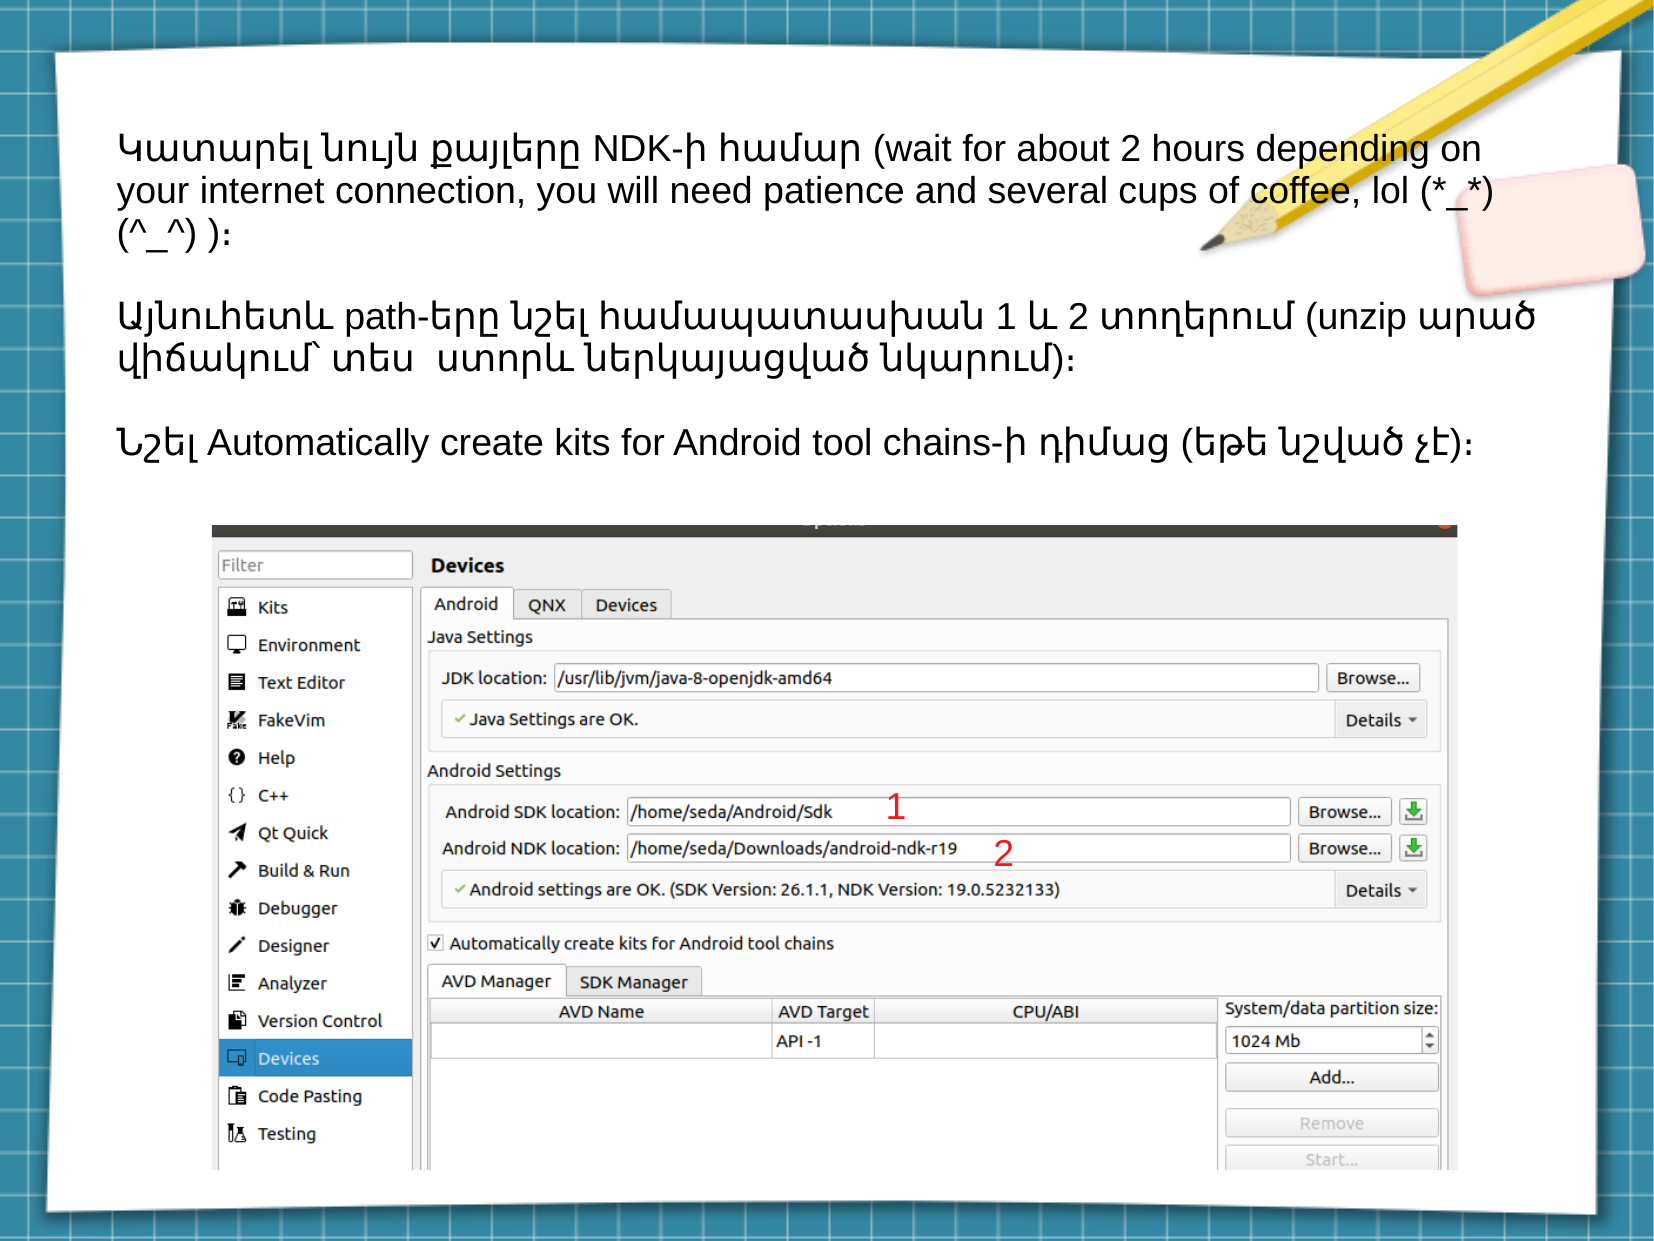

Կատարել նույն քայլերը NDK-ի համար (wait for about 2 hours depending on your internet connection, you will need patience and several cups of coffee, lol (*_*) (^_^) )։
Այնուհետև path-երը նշել համապատասխան 1 և 2 տողերում (unzip արած վիճակում՝ տես ստորև ներկայացված նկարում)։
Նշել Automatically create kits for Android tool chains-ի դիմաց (եթե նշված չէ)։
1
2